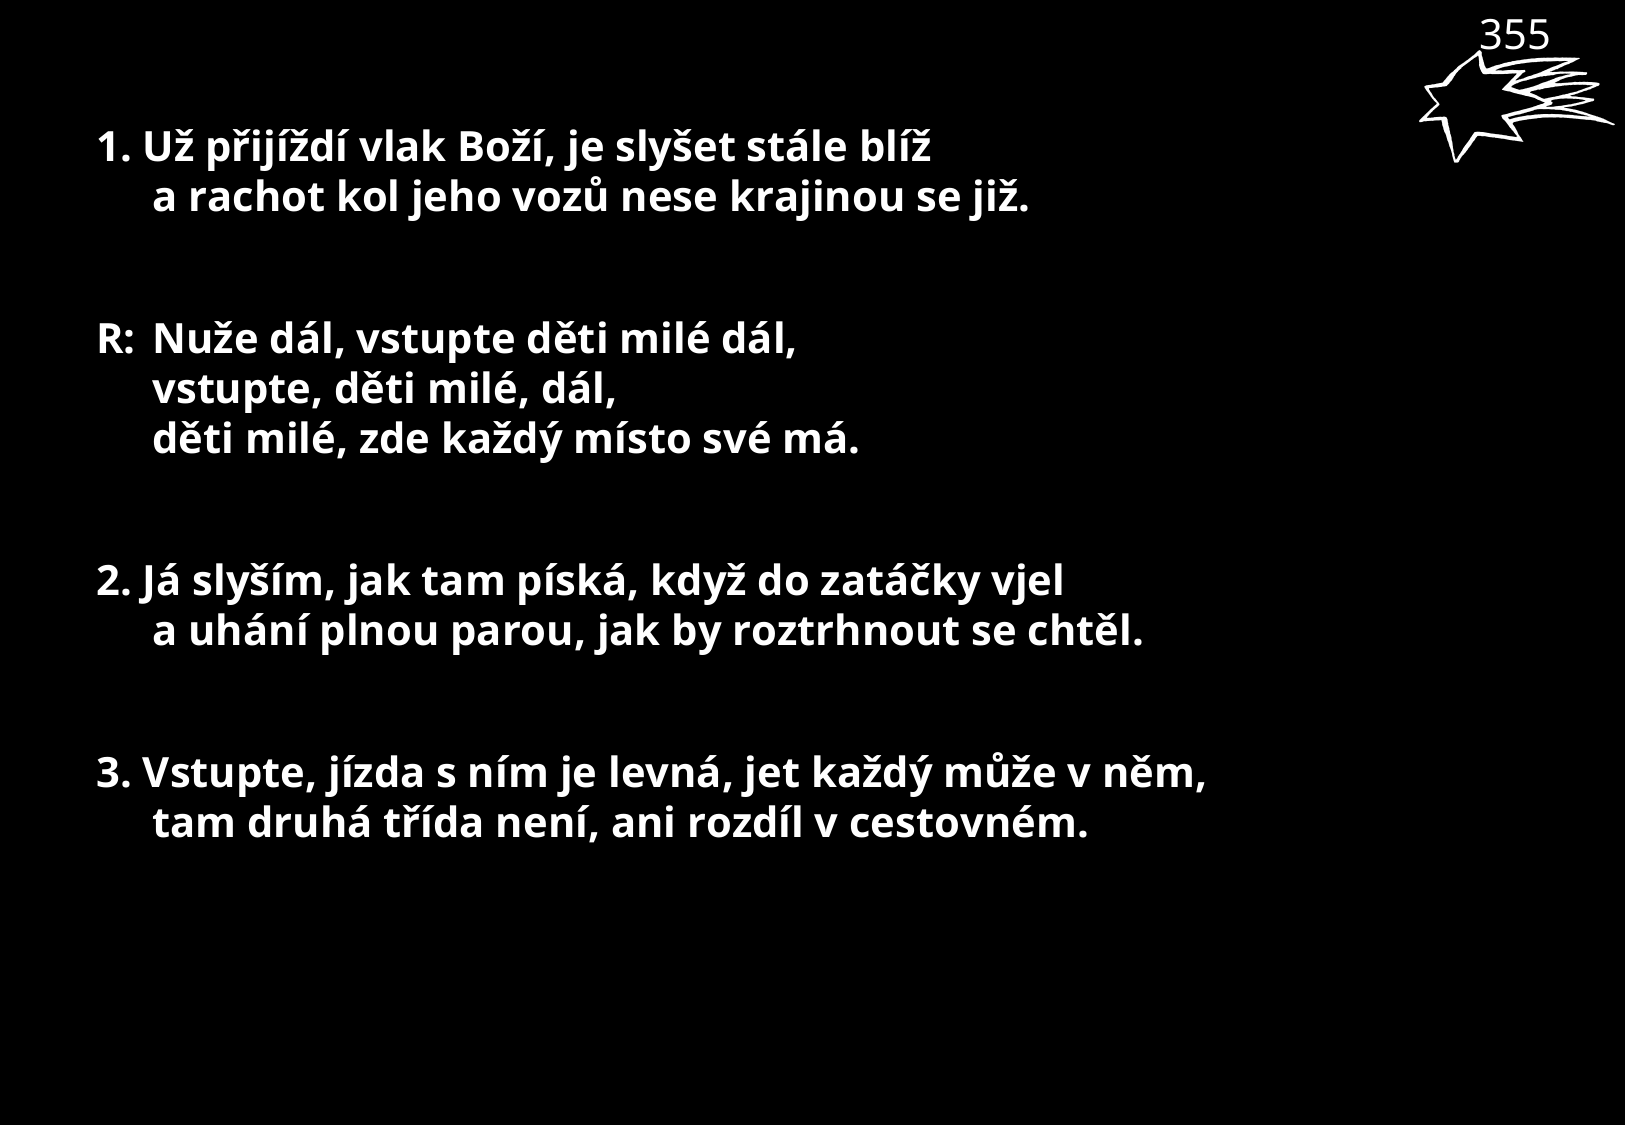

355
# 1. Už přijíždí vlak Boží, je slyšet stále blíž a rachot kol jeho vozů nese krajinou se již.
R: 	Nuže dál, vstupte děti milé dál,
vstupte, děti milé, dál,
děti milé, zde každý místo své má.
2. Já slyším, jak tam píská, když do zatáčky vjel
a uhání plnou parou, jak by roztrhnout se chtěl.
3. Vstupte, jízda s ním je levná, jet každý může v něm,
tam druhá třída není, ani rozdíl v cestovném.